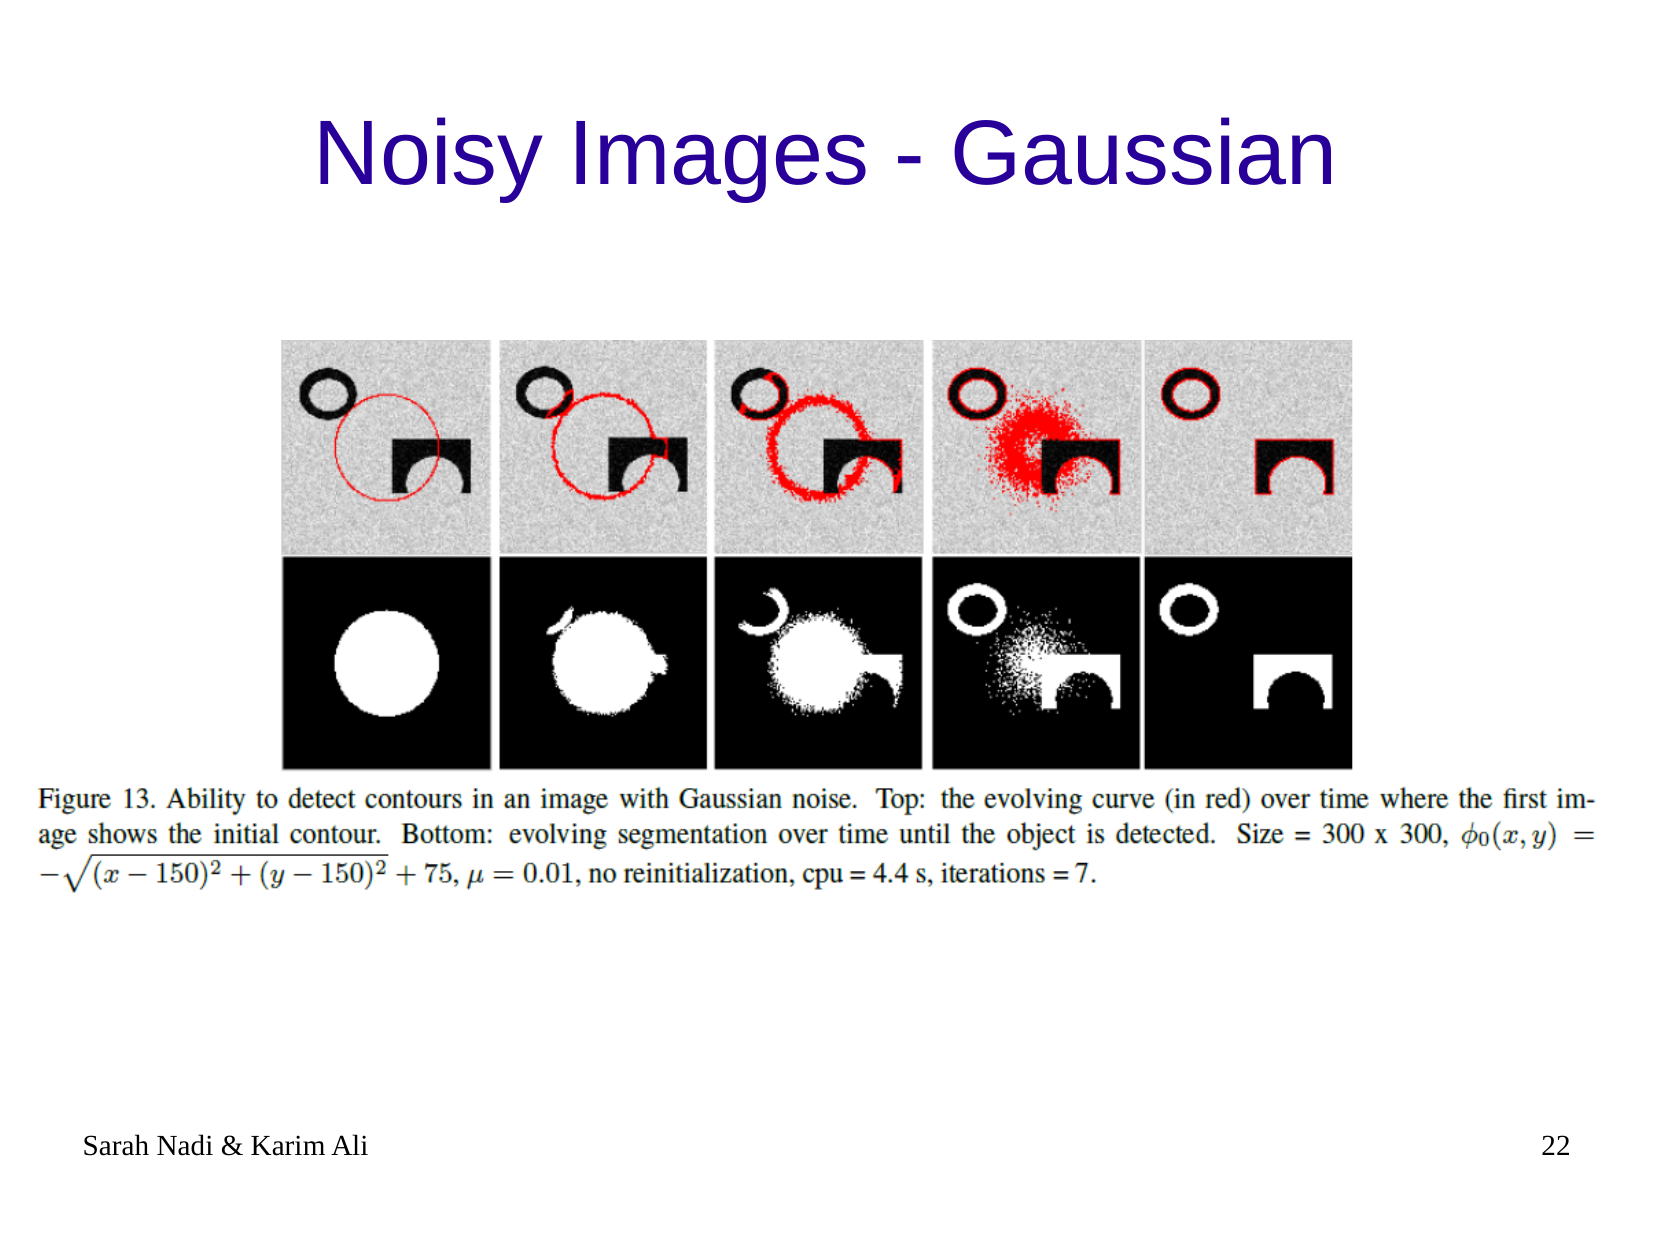

# Noisy Images - Gaussian
Sarah Nadi & Karim Ali
22